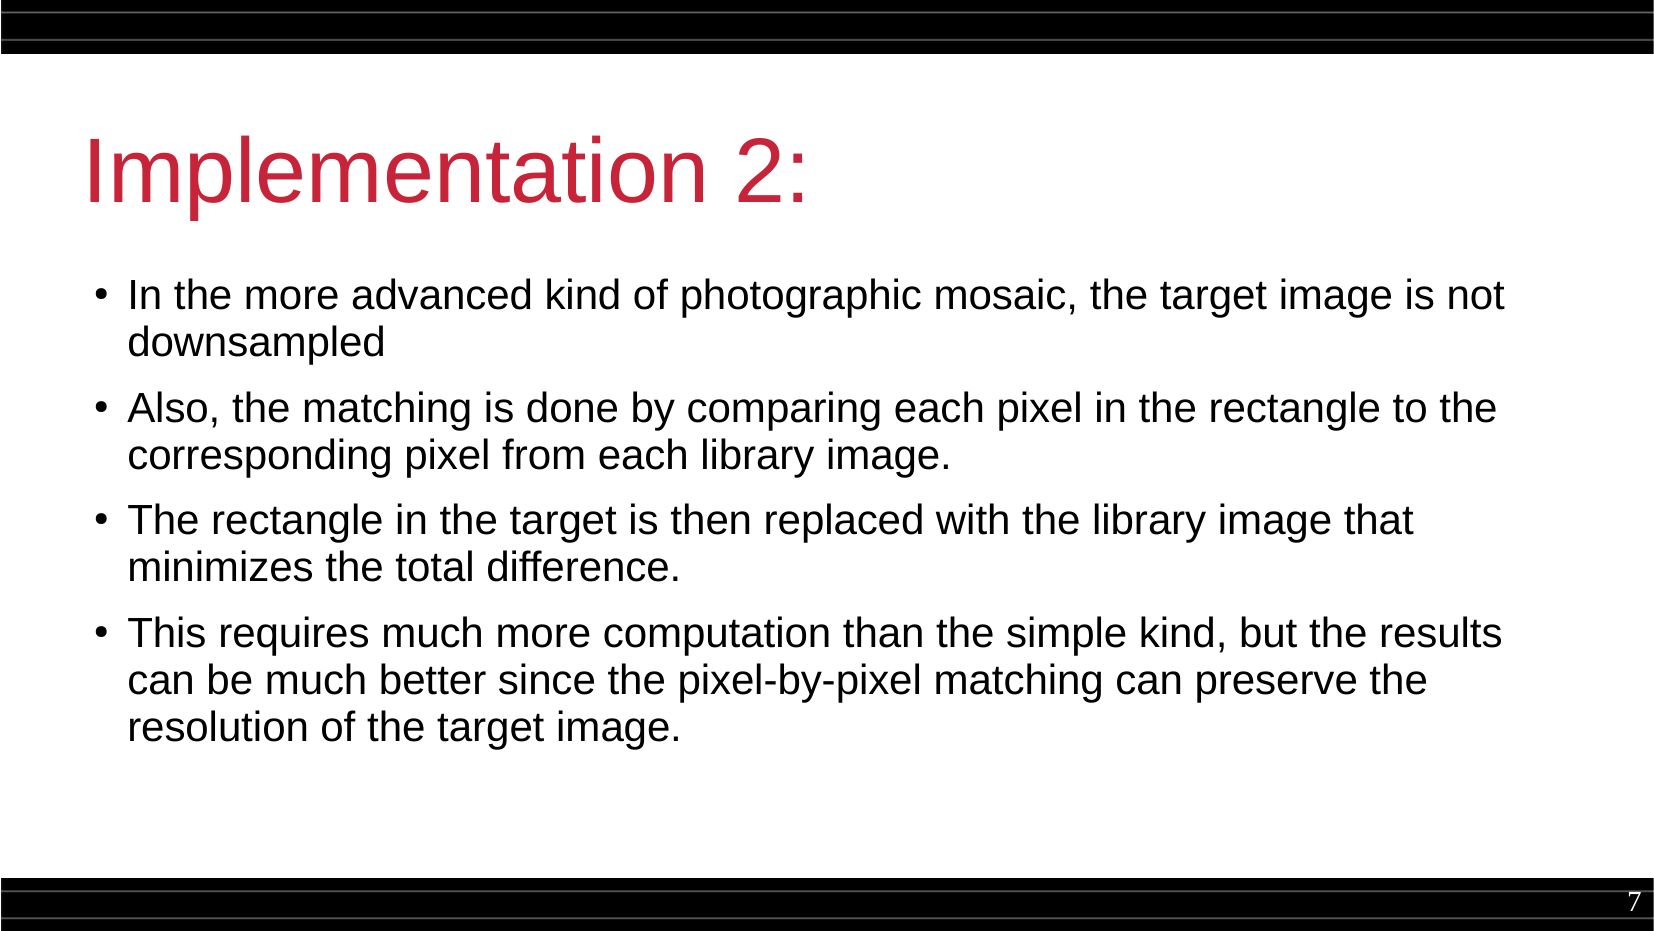

# Implementation 2:
In the more advanced kind of photographic mosaic, the target image is not downsampled
Also, the matching is done by comparing each pixel in the rectangle to the corresponding pixel from each library image.
The rectangle in the target is then replaced with the library image that minimizes the total difference.
This requires much more computation than the simple kind, but the results can be much better since the pixel-by-pixel matching can preserve the resolution of the target image.